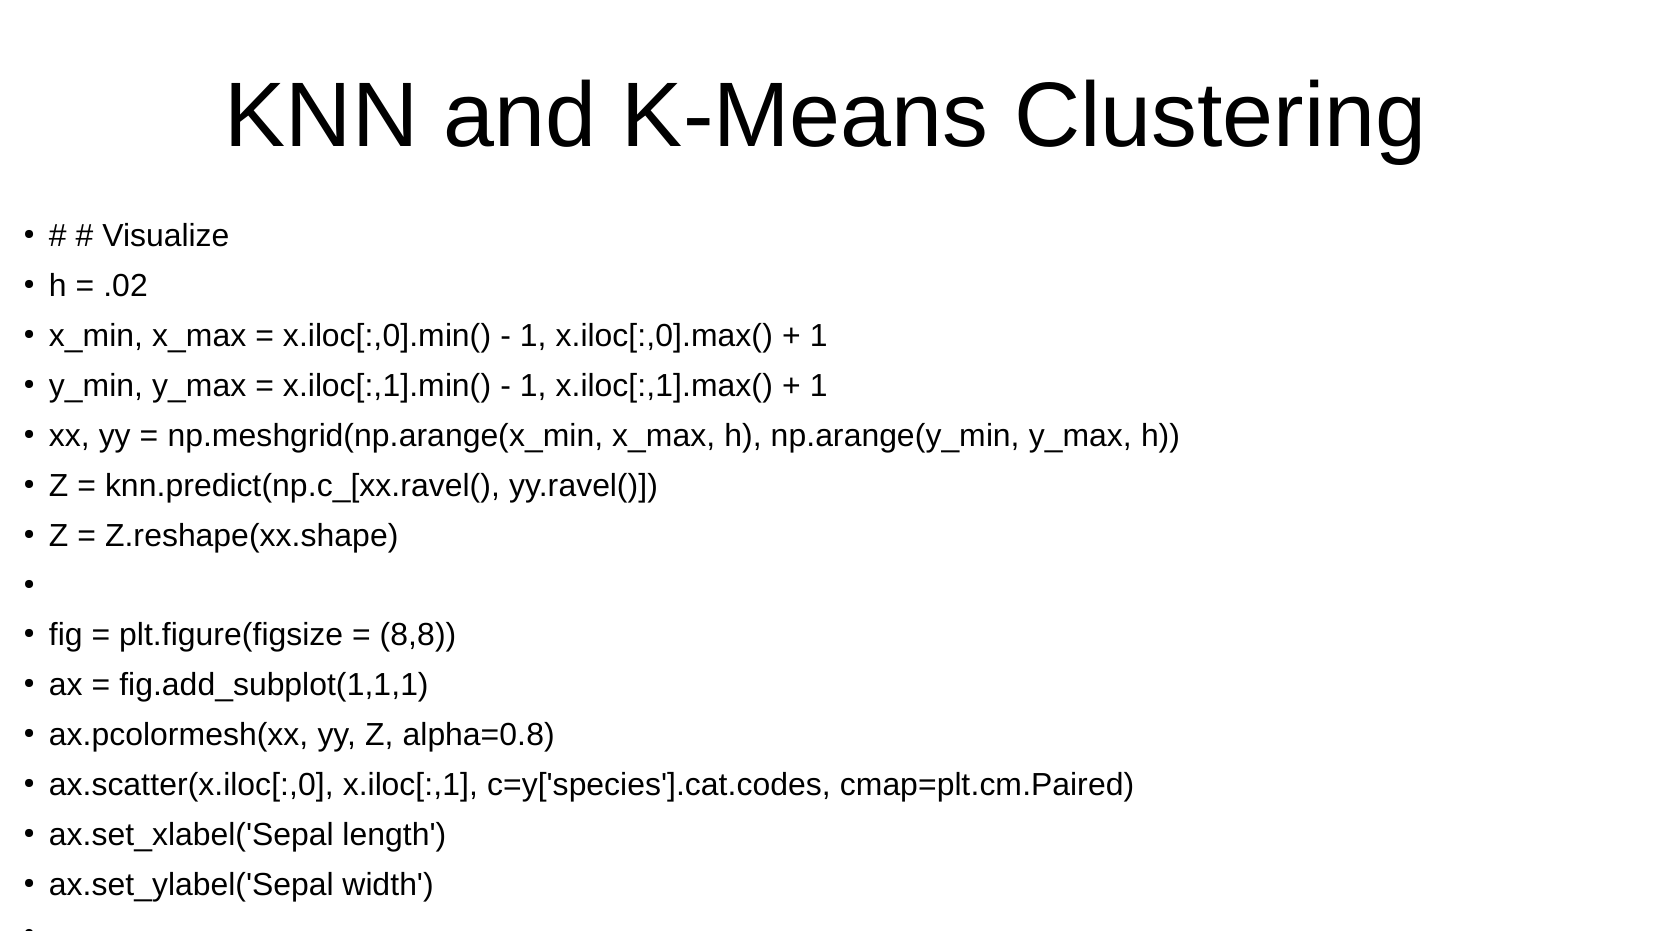

# KNN and K-Means Clustering
# # Visualize
h = .02
x_min, x_max = x.iloc[:,0].min() - 1, x.iloc[:,0].max() + 1
y_min, y_max = x.iloc[:,1].min() - 1, x.iloc[:,1].max() + 1
xx, yy = np.meshgrid(np.arange(x_min, x_max, h), np.arange(y_min, y_max, h))
Z = knn.predict(np.c_[xx.ravel(), yy.ravel()])
Z = Z.reshape(xx.shape)
fig = plt.figure(figsize = (8,8))
ax = fig.add_subplot(1,1,1)
ax.pcolormesh(xx, yy, Z, alpha=0.8)
ax.scatter(x.iloc[:,0], x.iloc[:,1], c=y['species'].cat.codes, cmap=plt.cm.Paired)
ax.set_xlabel('Sepal length')
ax.set_ylabel('Sepal width')